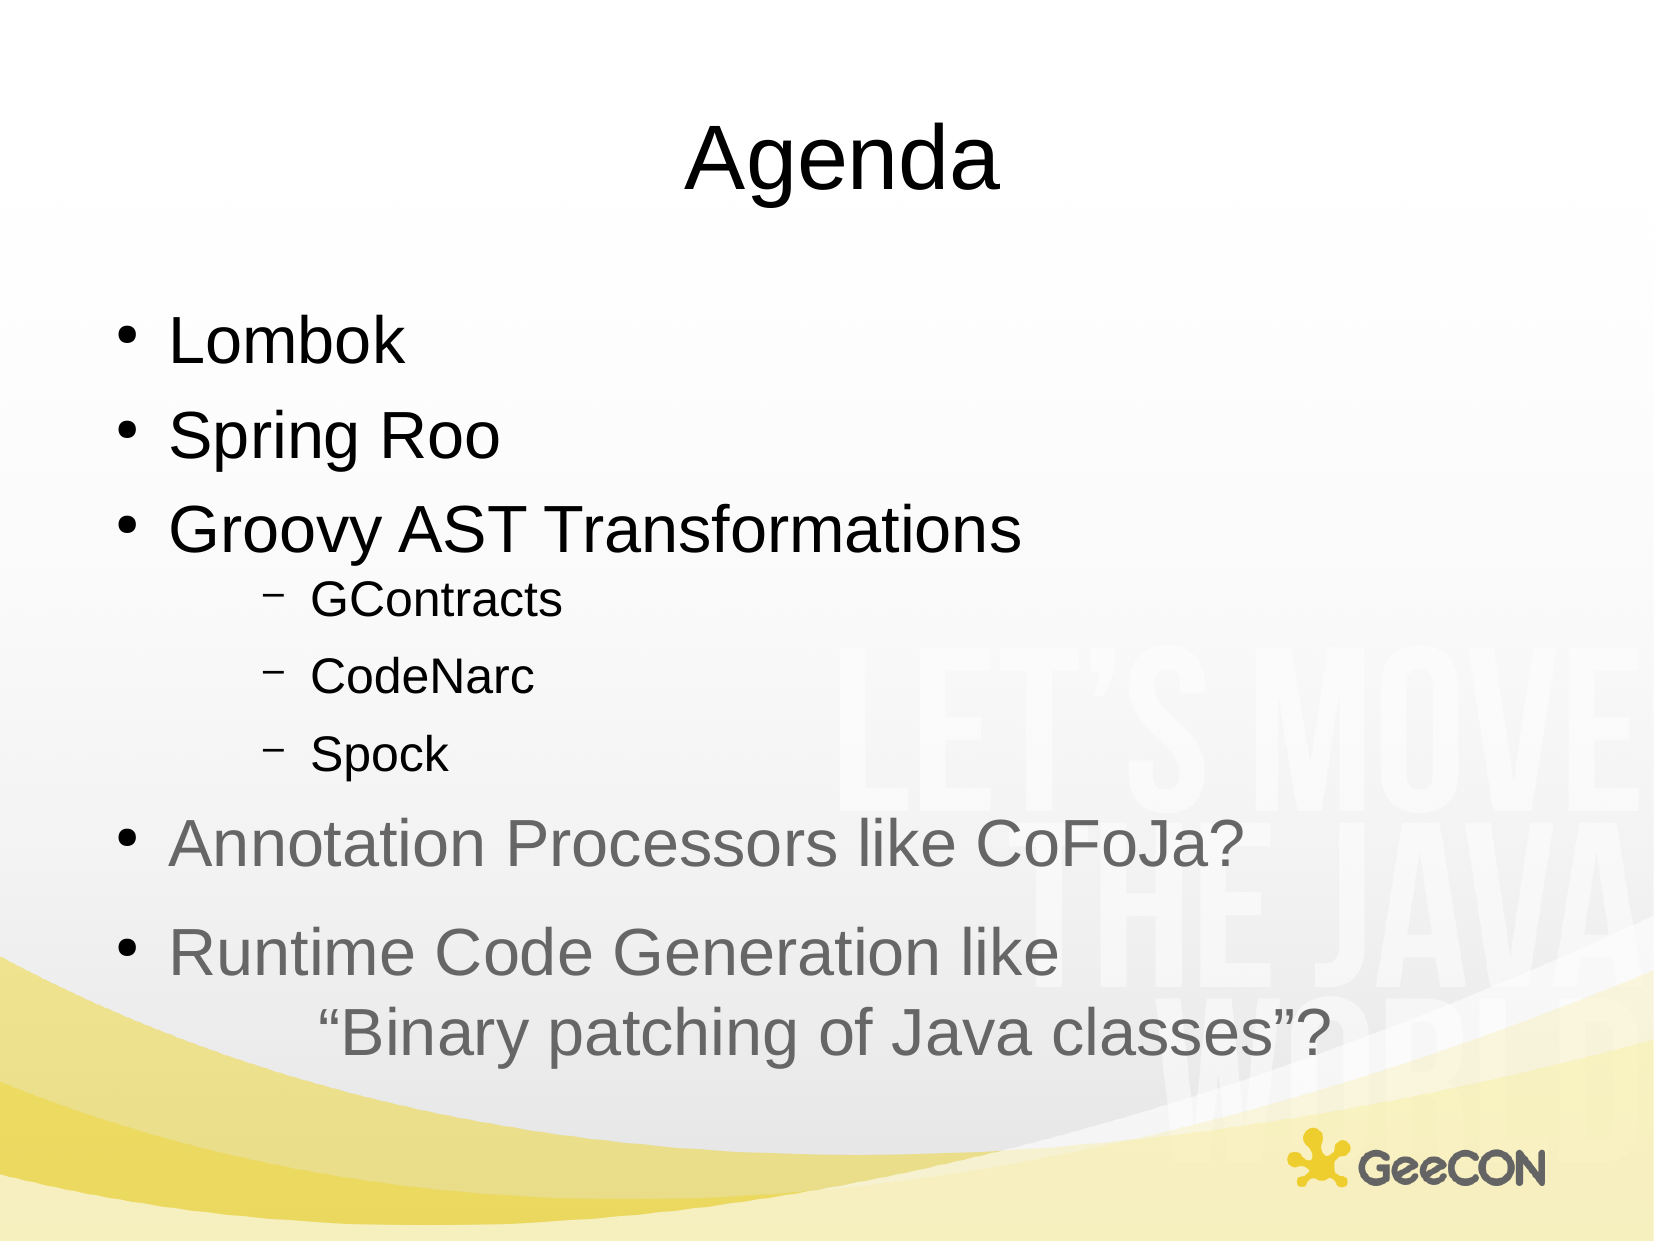

# Agenda
Lombok
Spring Roo
Groovy AST Transformations
GContracts
CodeNarc
Spock
Annotation Processors like CoFoJa?
Runtime Code Generation like
		“Binary patching of Java classes”?